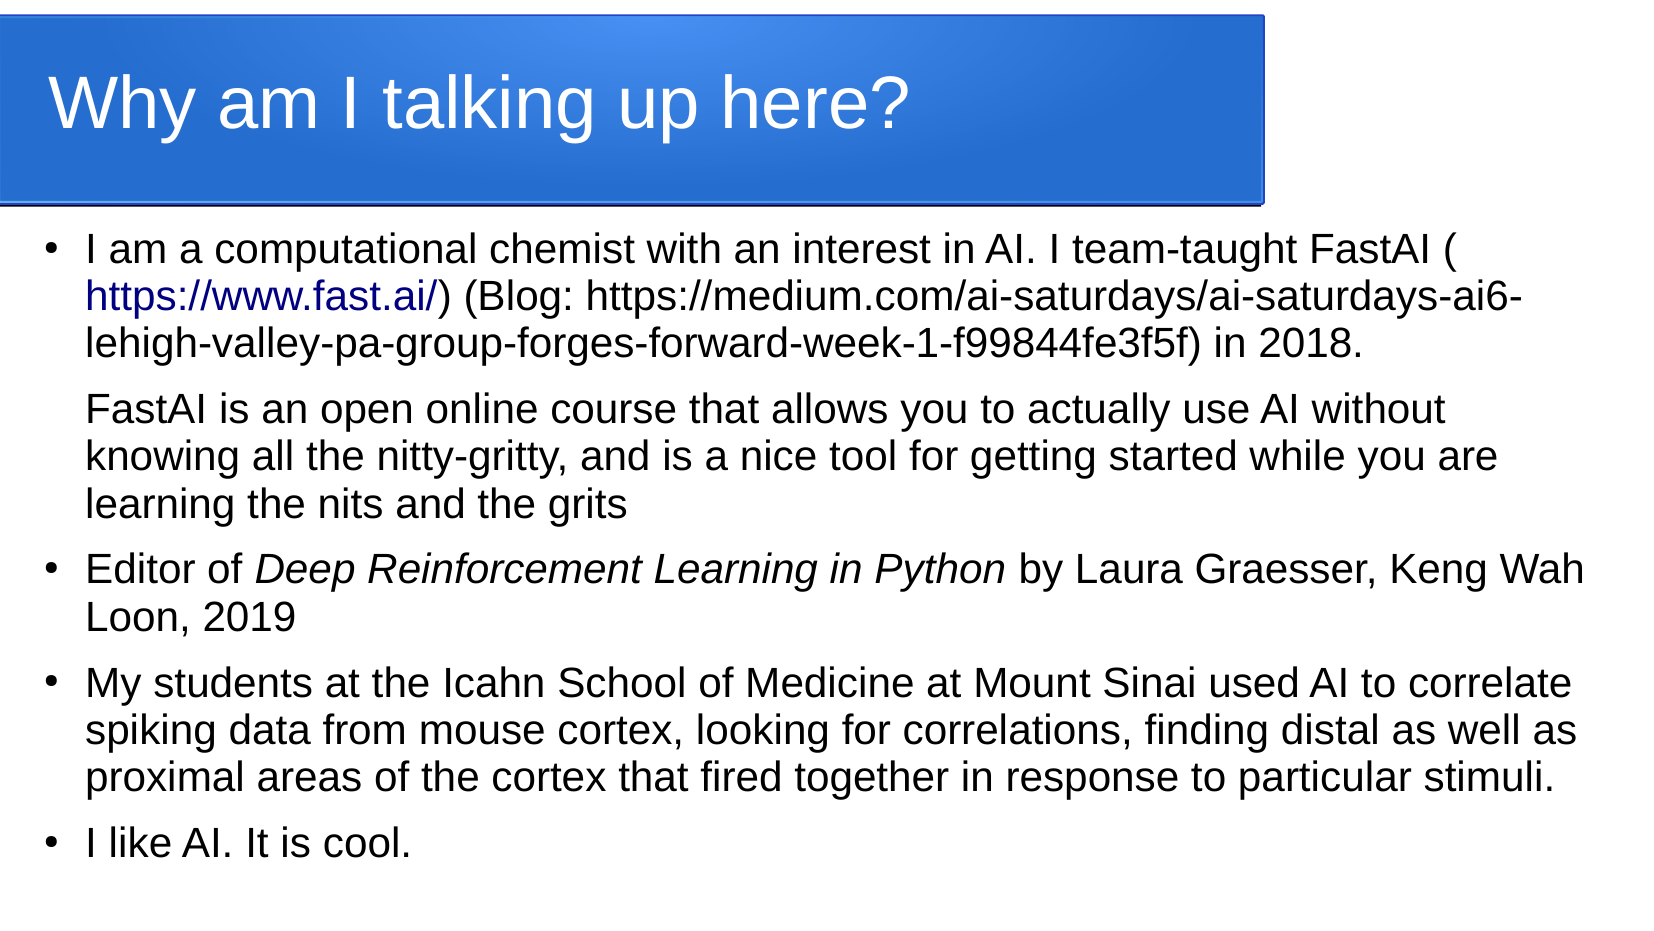

# Why am I talking up here?
I am a computational chemist with an interest in AI. I team-taught FastAI (https://www.fast.ai/) (Blog: https://medium.com/ai-saturdays/ai-saturdays-ai6-lehigh-valley-pa-group-forges-forward-week-1-f99844fe3f5f) in 2018.
FastAI is an open online course that allows you to actually use AI without knowing all the nitty-gritty, and is a nice tool for getting started while you are learning the nits and the grits
Editor of Deep Reinforcement Learning in Python by Laura Graesser, Keng Wah Loon, 2019
My students at the Icahn School of Medicine at Mount Sinai used AI to correlate spiking data from mouse cortex, looking for correlations, finding distal as well as proximal areas of the cortex that fired together in response to particular stimuli.
I like AI. It is cool.